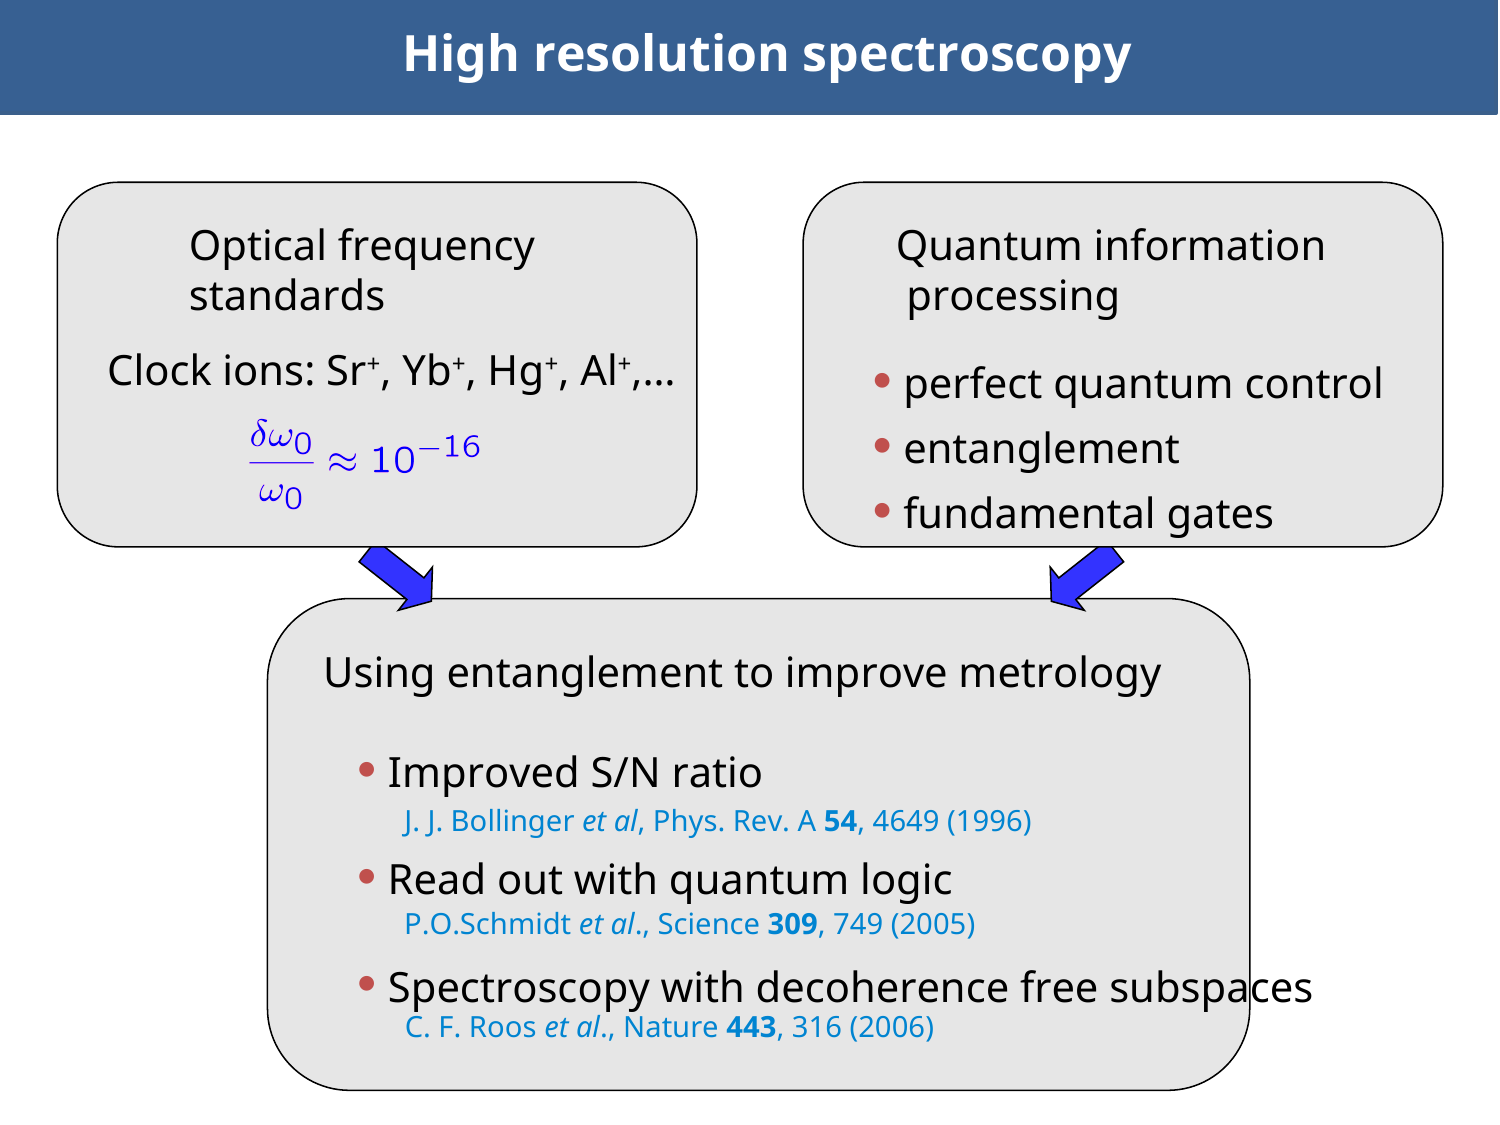

High resolution spectroscopy
Optical frequency
standards
Clock ions: Sr+, Yb+, Hg+, Al+,…
Quantum information
 processing
 perfect quantum control
 entanglement
 fundamental gates
Using entanglement to improve metrology
 Improved S/N ratio
J. J. Bollinger et al, Phys. Rev. A 54, 4649 (1996)
 Read out with quantum logic
P.O.Schmidt et al., Science 309, 749 (2005)
 Spectroscopy with decoherence free subspaces
 C. F. Roos et al., Nature 443, 316 (2006)